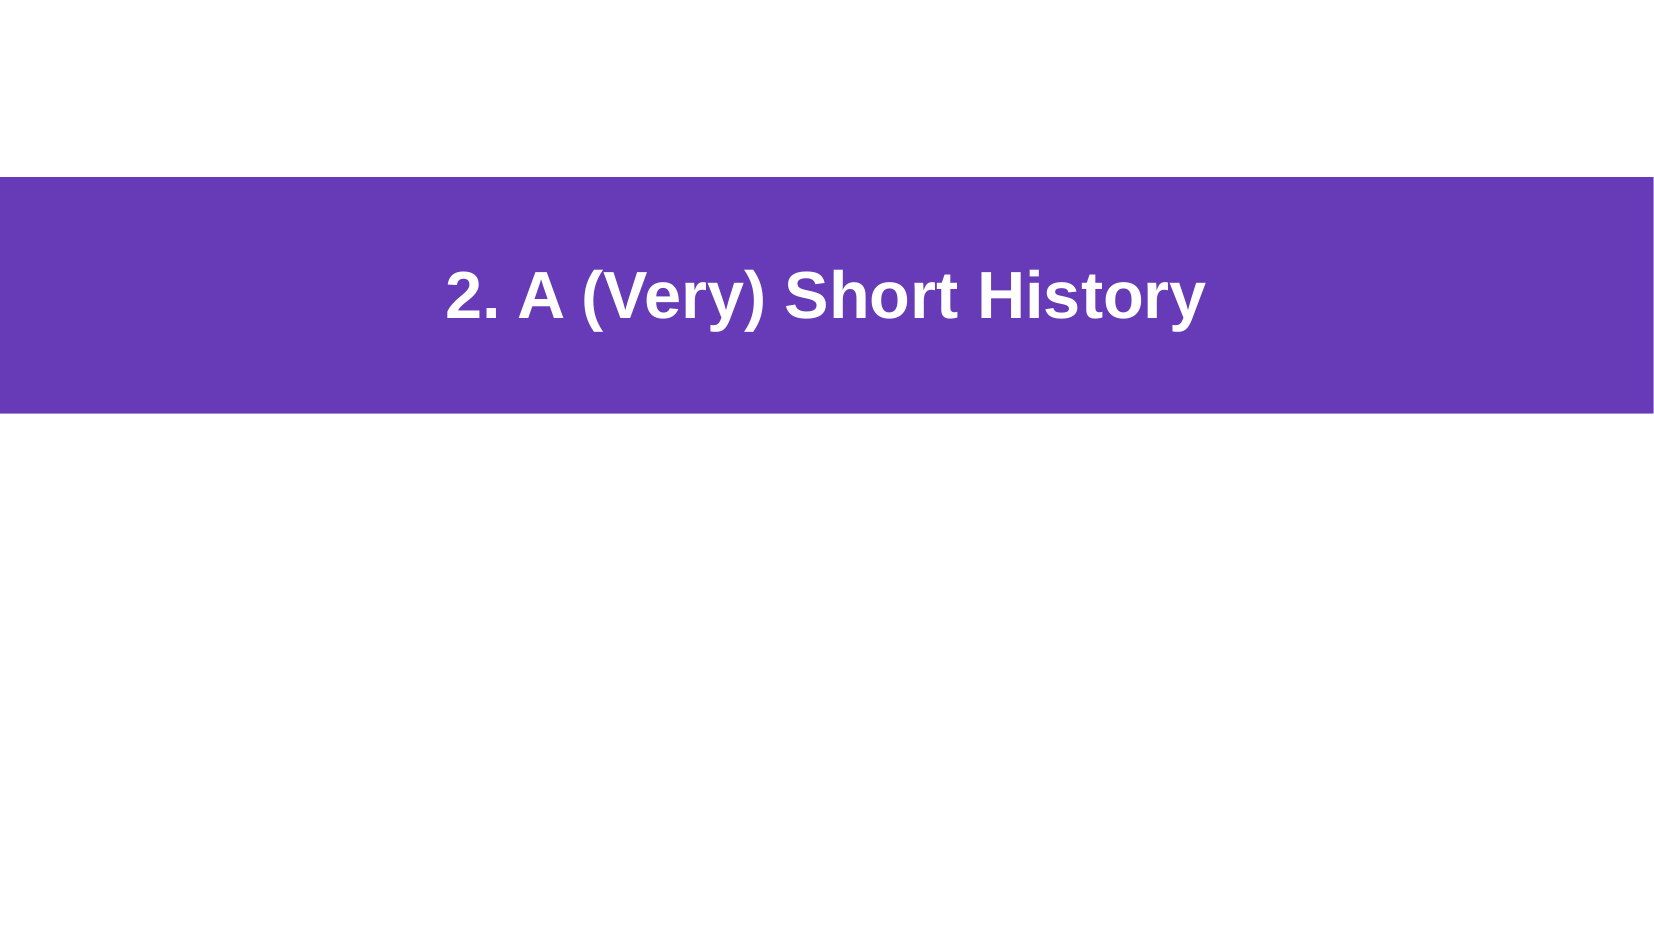

# A (very) short history
2. A (Very) Short History